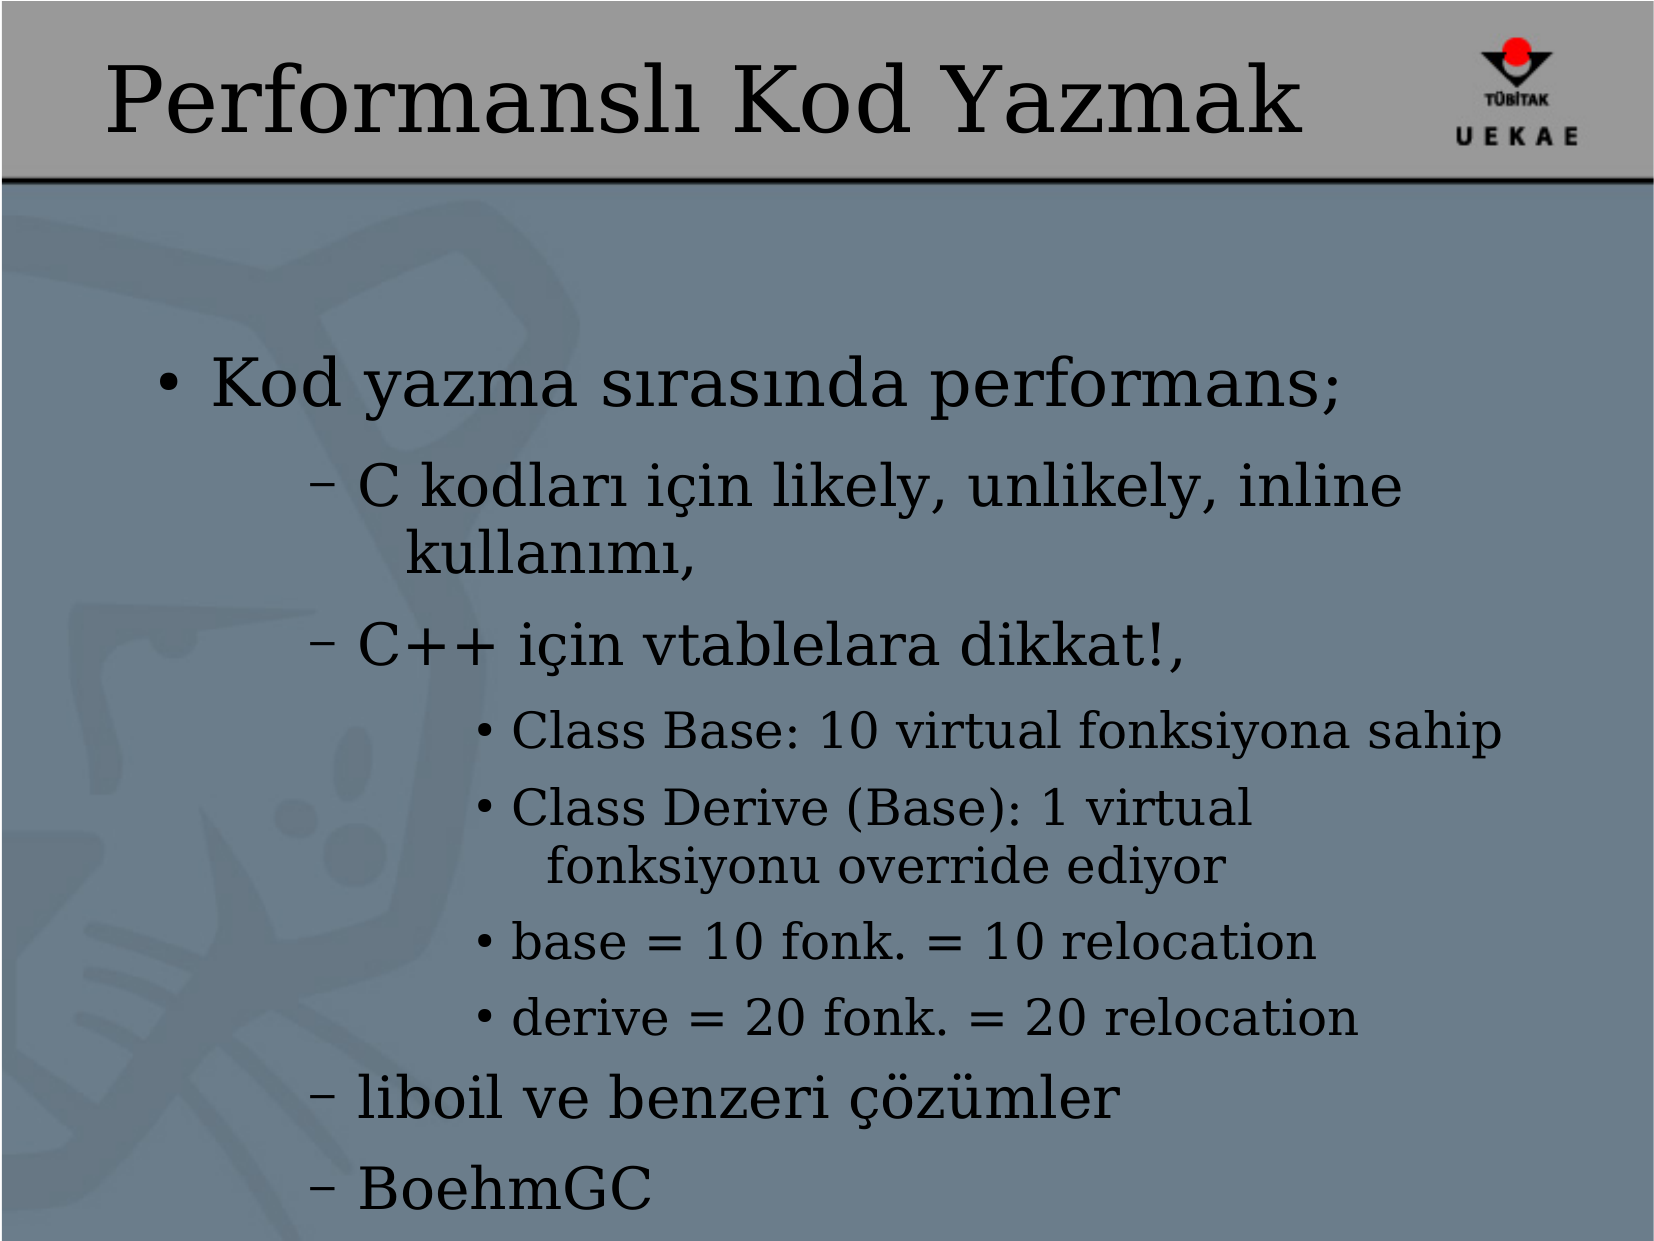

# Performanslı Kod Yazmak
Kod yazma sırasında performans;
C kodları için likely, unlikely, inline kullanımı,
C++ için vtablelara dikkat!,
Class Base: 10 virtual fonksiyona sahip
Class Derive (Base): 1 virtual fonksiyonu override ediyor
base = 10 fonk. = 10 relocation
derive = 20 fonk. = 20 relocation
liboil ve benzeri çözümler
BoehmGC